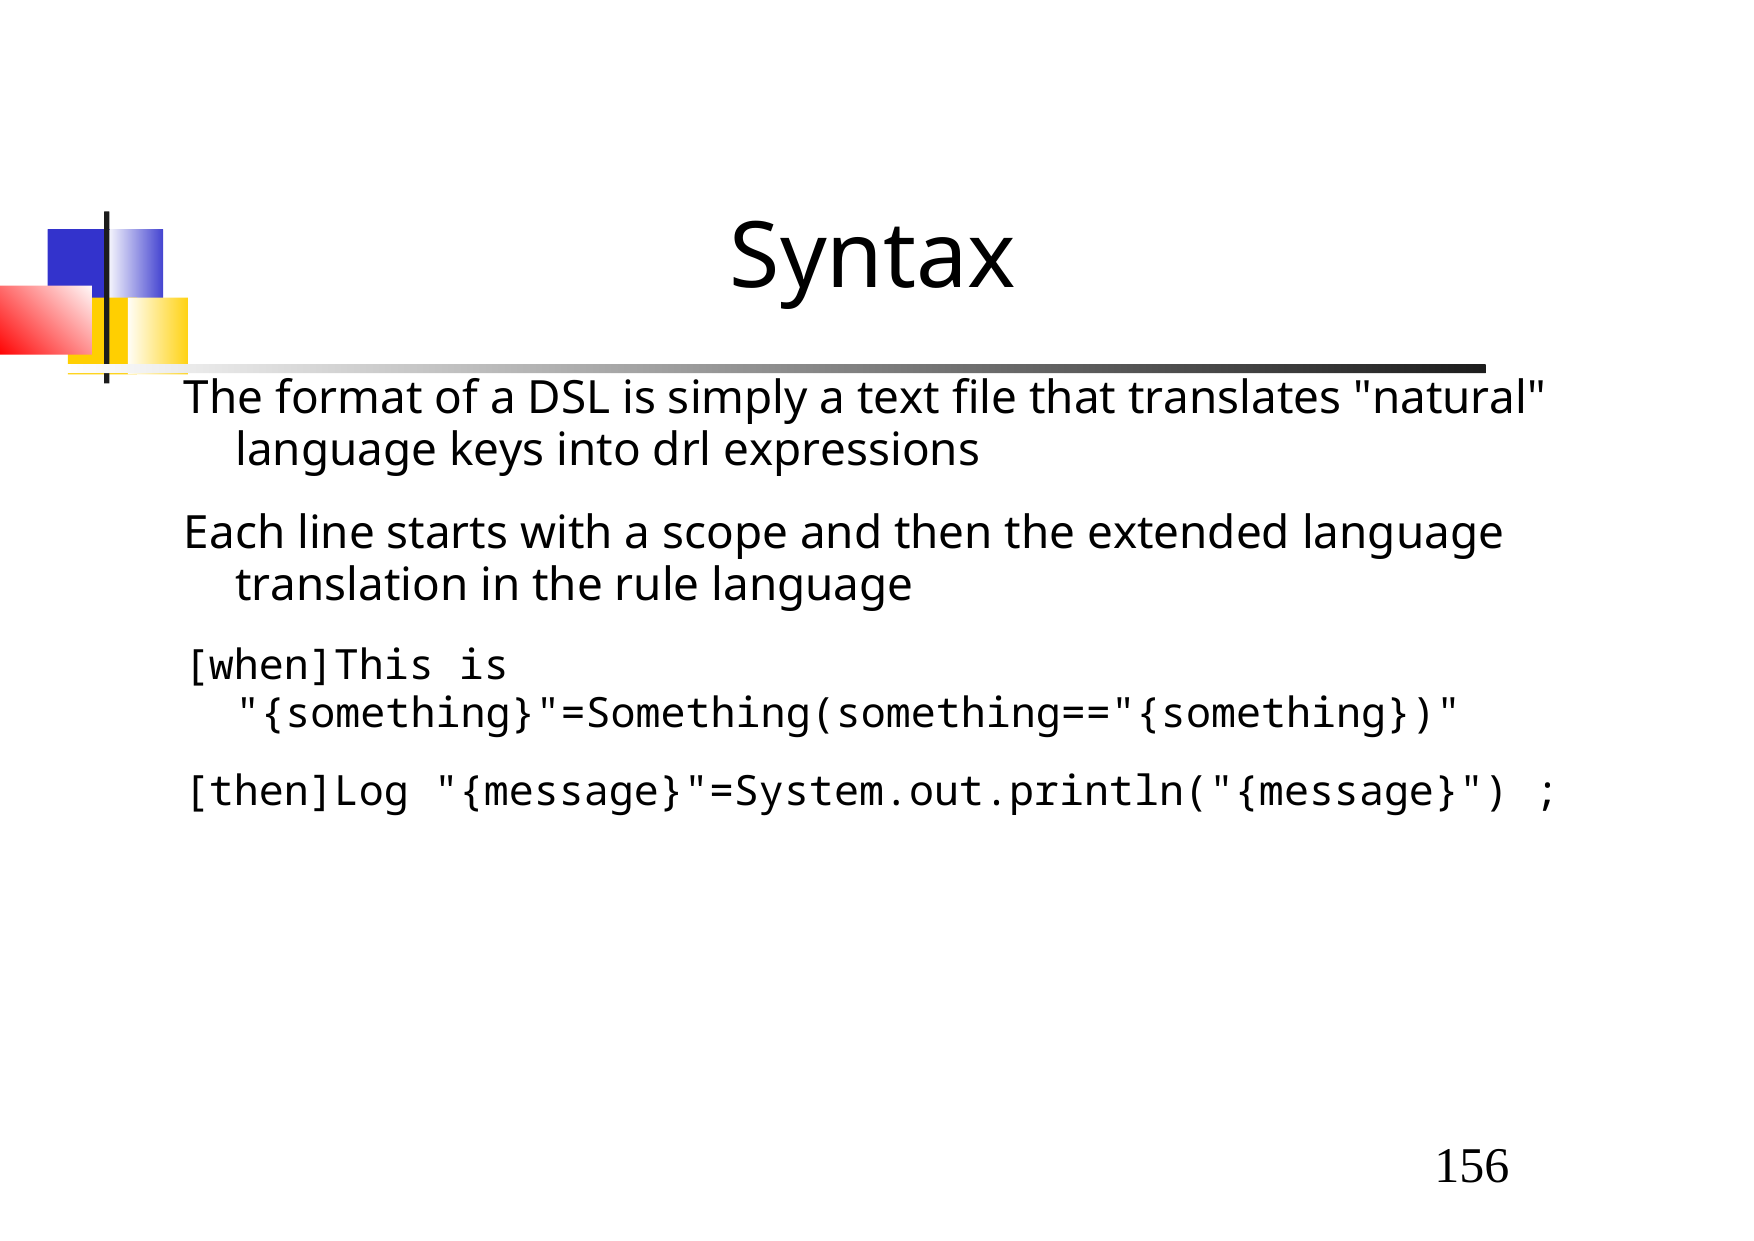

# Syntax
The format of a DSL is simply a text file that translates "natural" language keys into drl expressions
Each line starts with a scope and then the extended language translation in the rule language
[when]This is "{something}"=Something(something=="{something})"
[then]Log "{message}"=System.out.println("{message}") ;